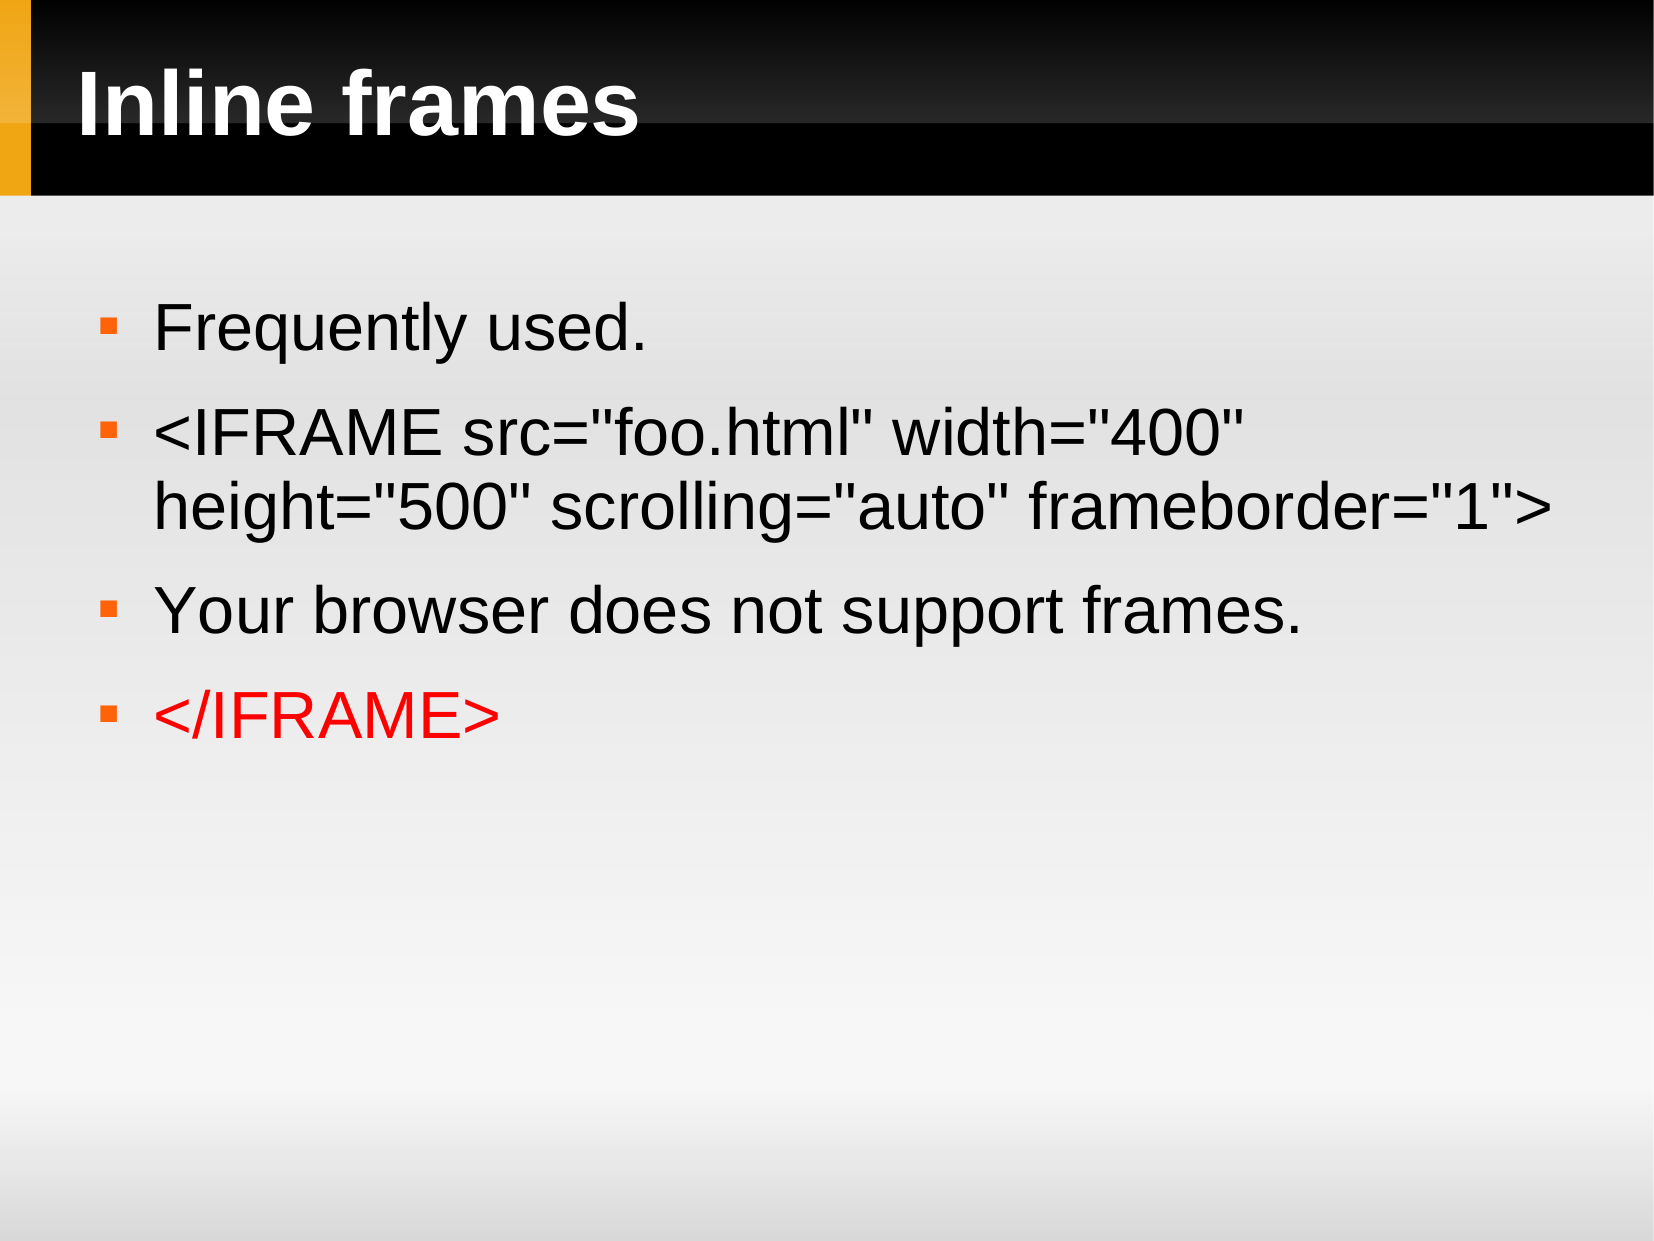

# Inline frames
Frequently used.
<IFRAME src="foo.html" width="400" height="500" scrolling="auto" frameborder="1">
Your browser does not support frames.
</IFRAME>